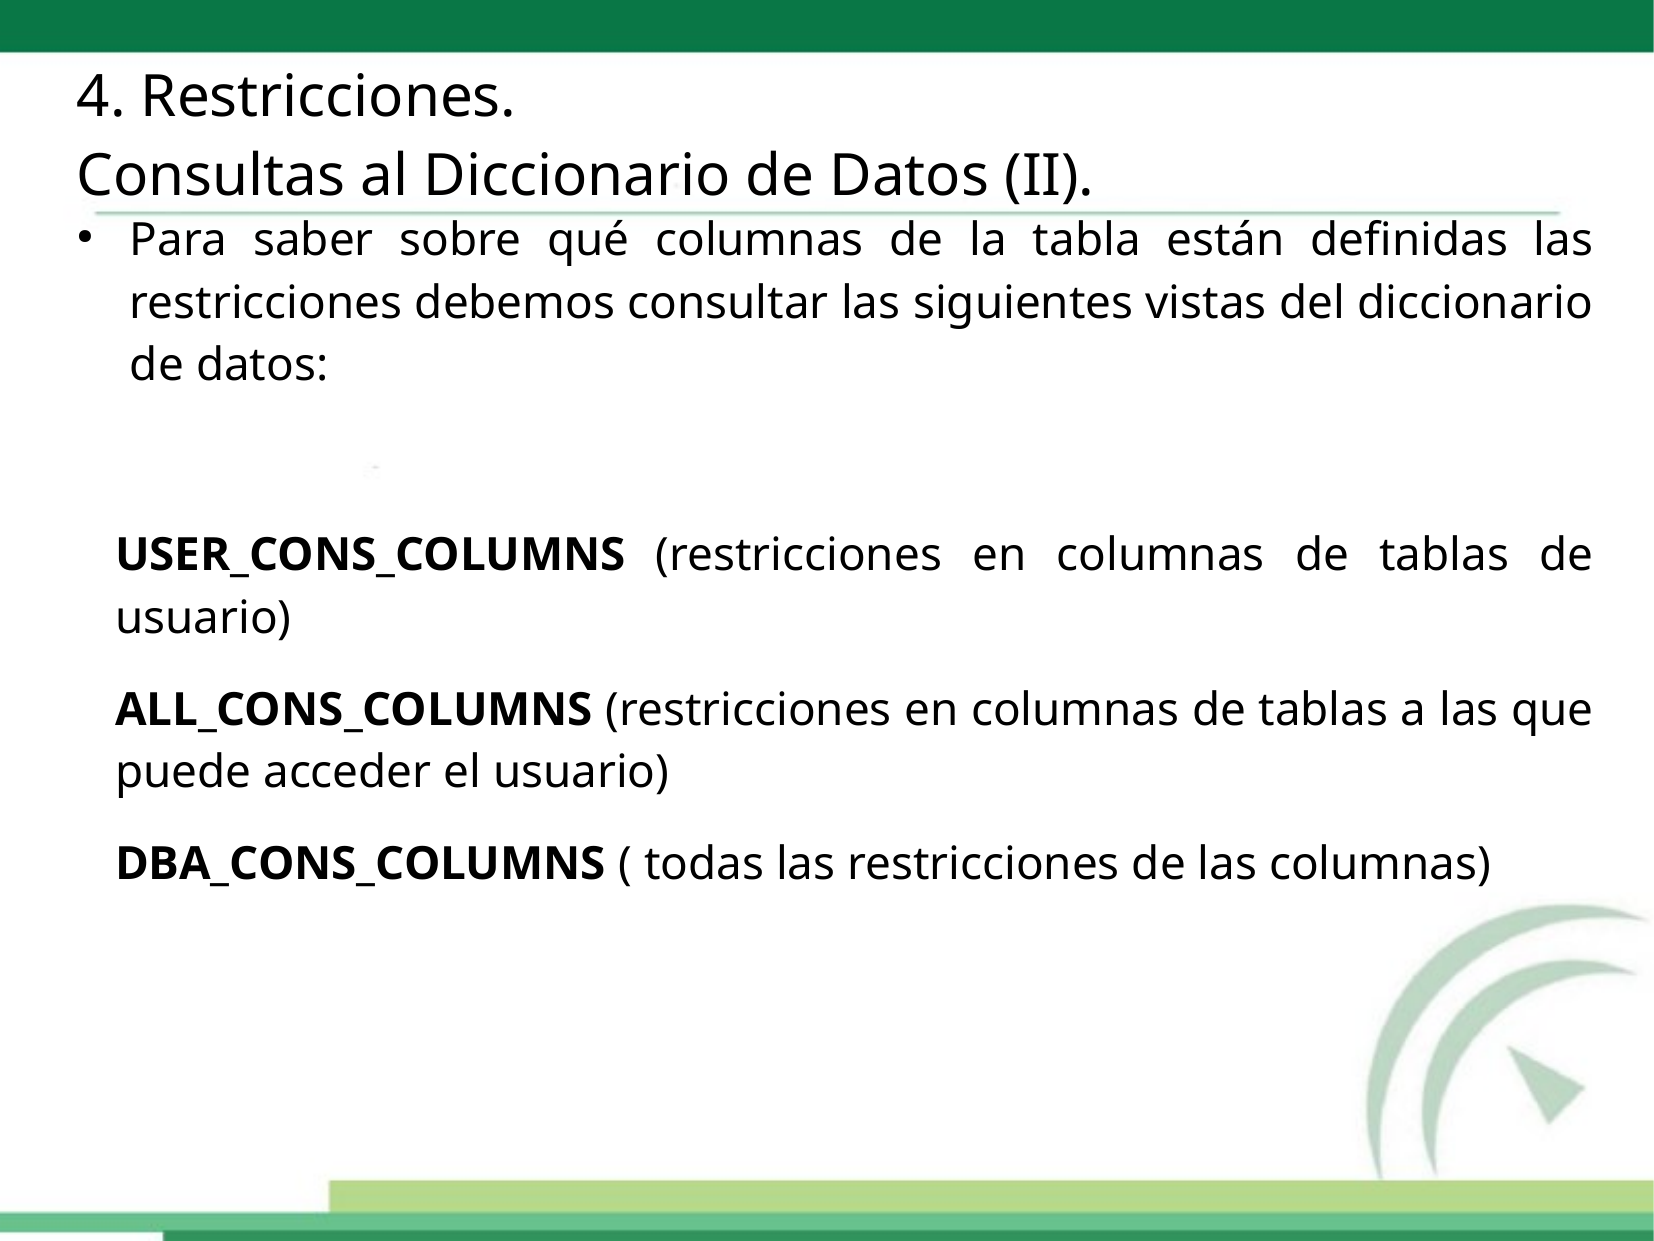

# 4. Restricciones. Consultas al Diccionario de Datos (II).
Para saber sobre qué columnas de la tabla están definidas las restricciones debemos consultar las siguientes vistas del diccionario de datos:
USER_CONS_COLUMNS (restricciones en columnas de tablas de usuario)
ALL_CONS_COLUMNS (restricciones en columnas de tablas a las que puede acceder el usuario)
DBA_CONS_COLUMNS ( todas las restricciones de las columnas)